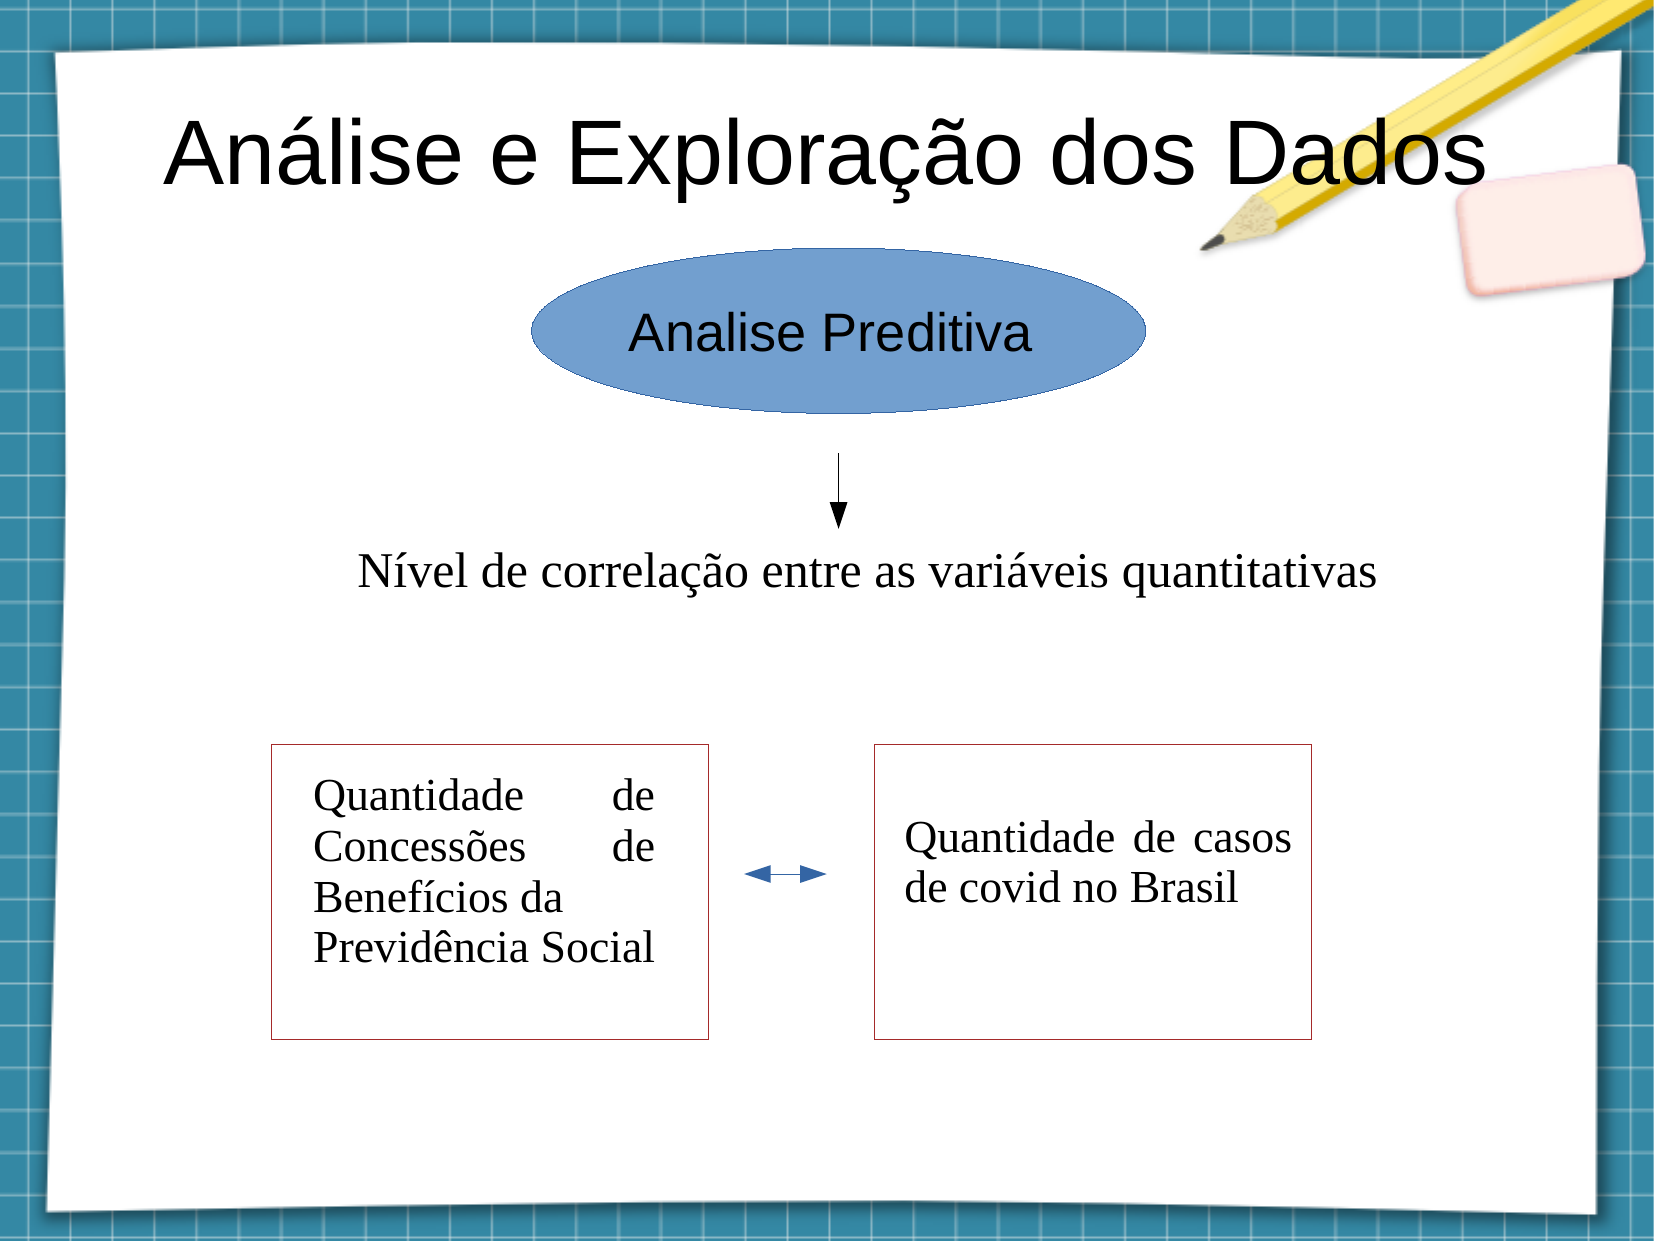

# Análise e Exploração dos Dados
Analise Preditiva
Nível de correlação entre as variáveis quantitativas
Quantidade de Concessões de Benefícios da
Previdência Social
Quantidade de casos de covid no Brasil